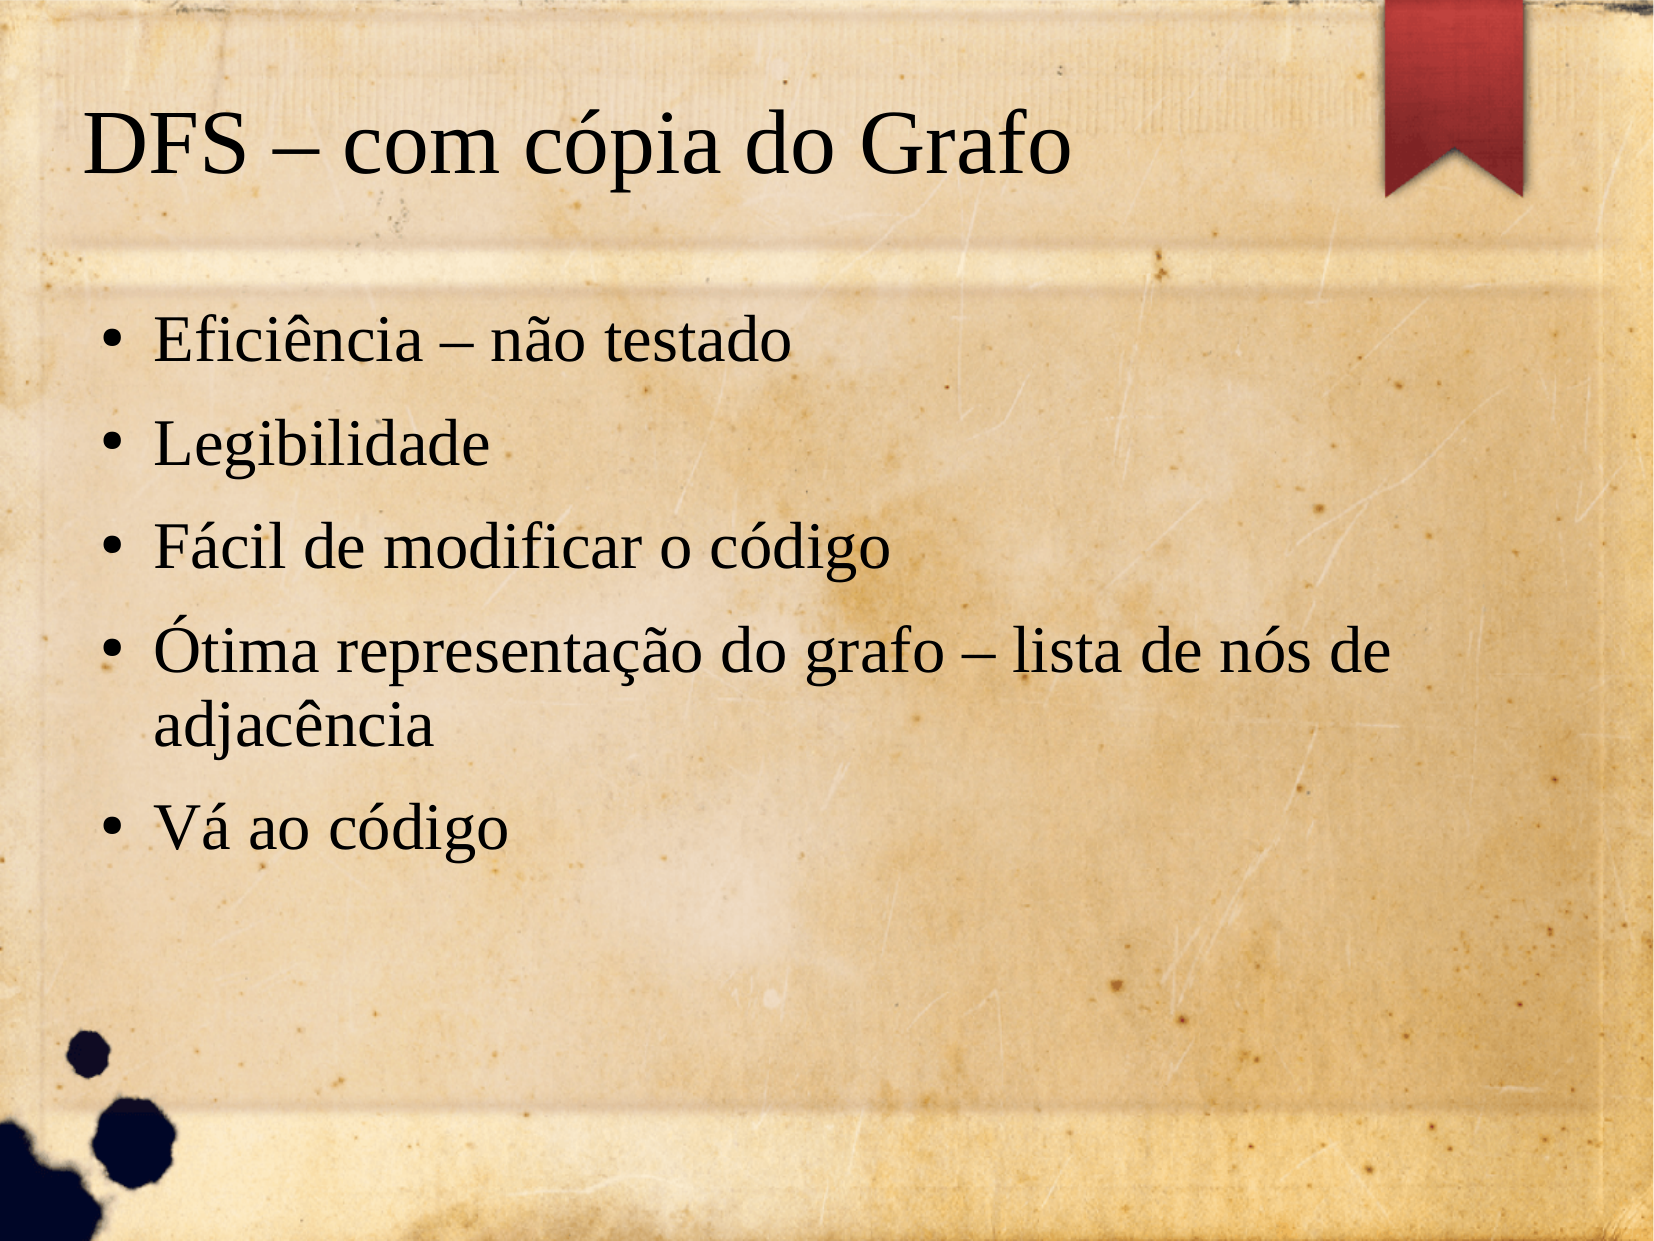

# DFS – com cópia do Grafo
Eficiência – não testado
Legibilidade
Fácil de modificar o código
Ótima representação do grafo – lista de nós de adjacência
Vá ao código